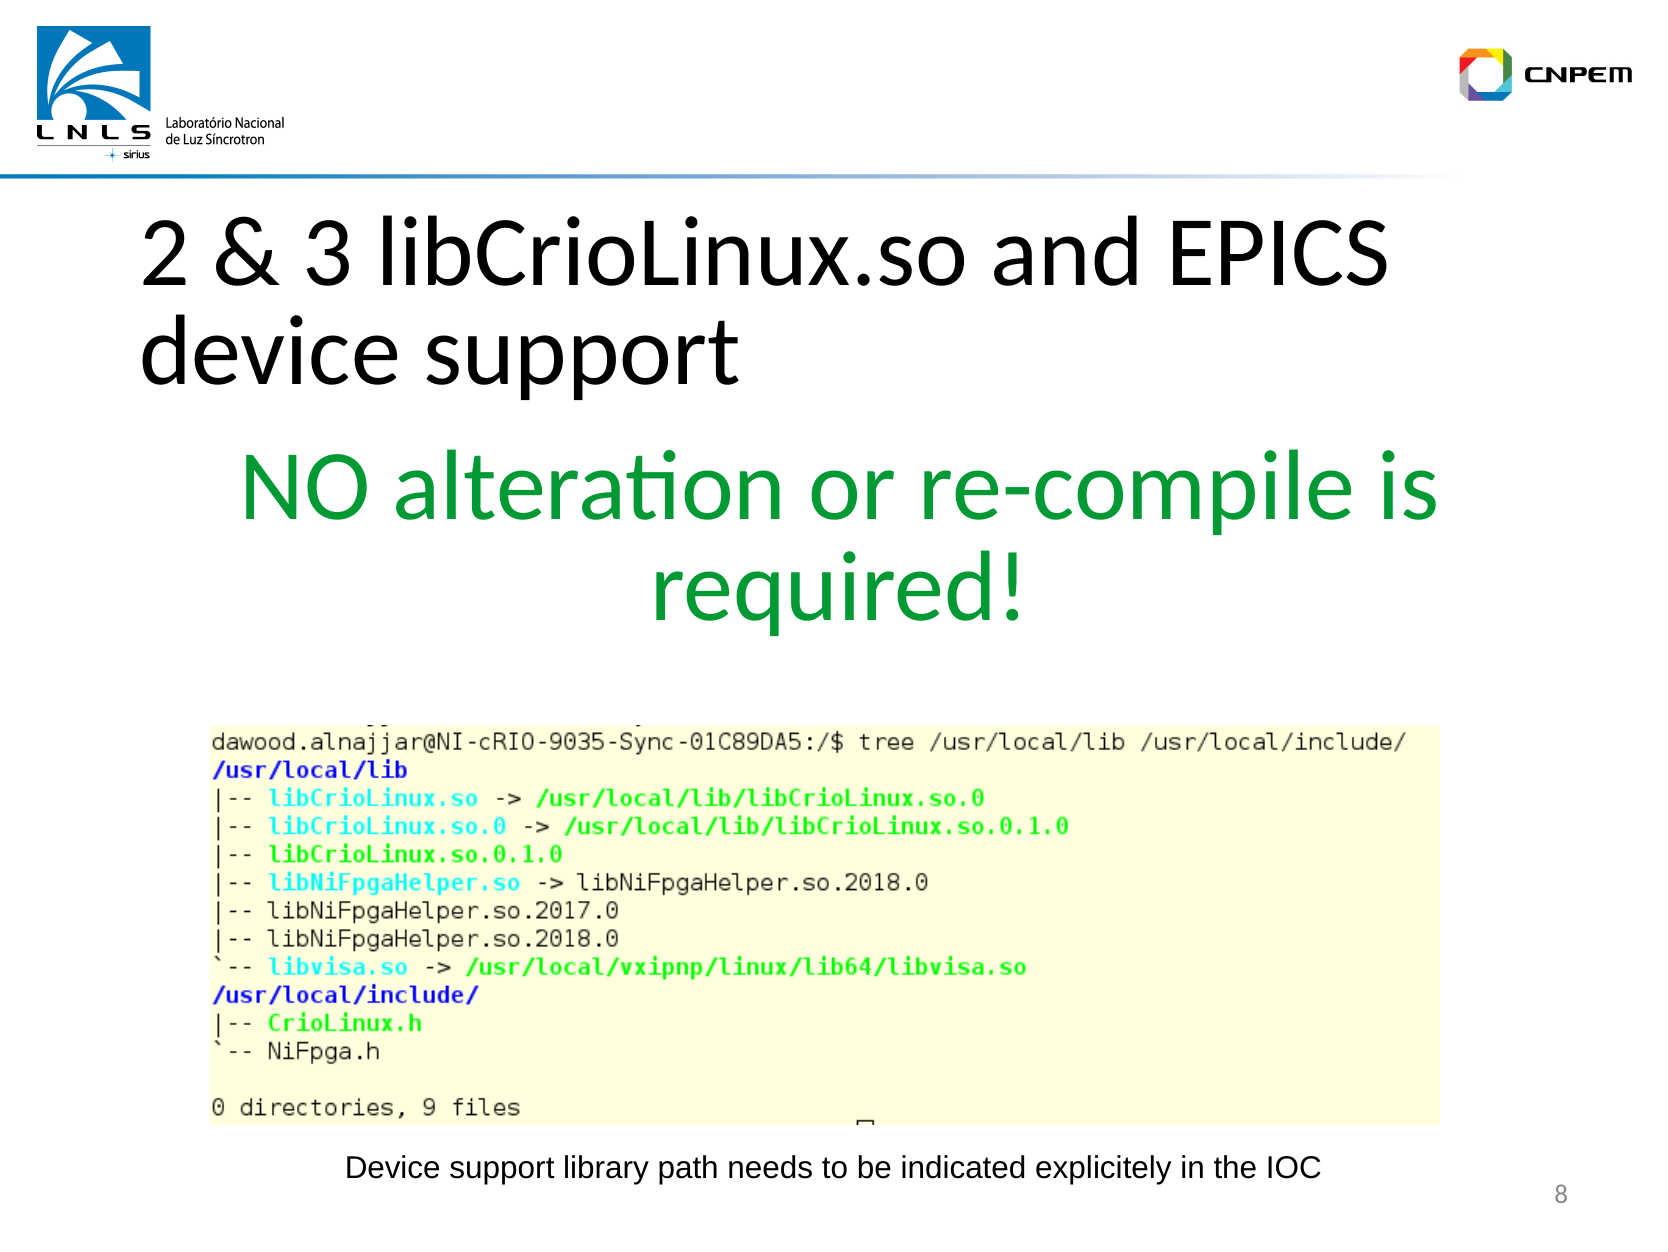

2 & 3 libCrioLinux.so and EPICS device support
NO alteration or re-compile is required!
Device support library path needs to be indicated explicitely in the IOC
8